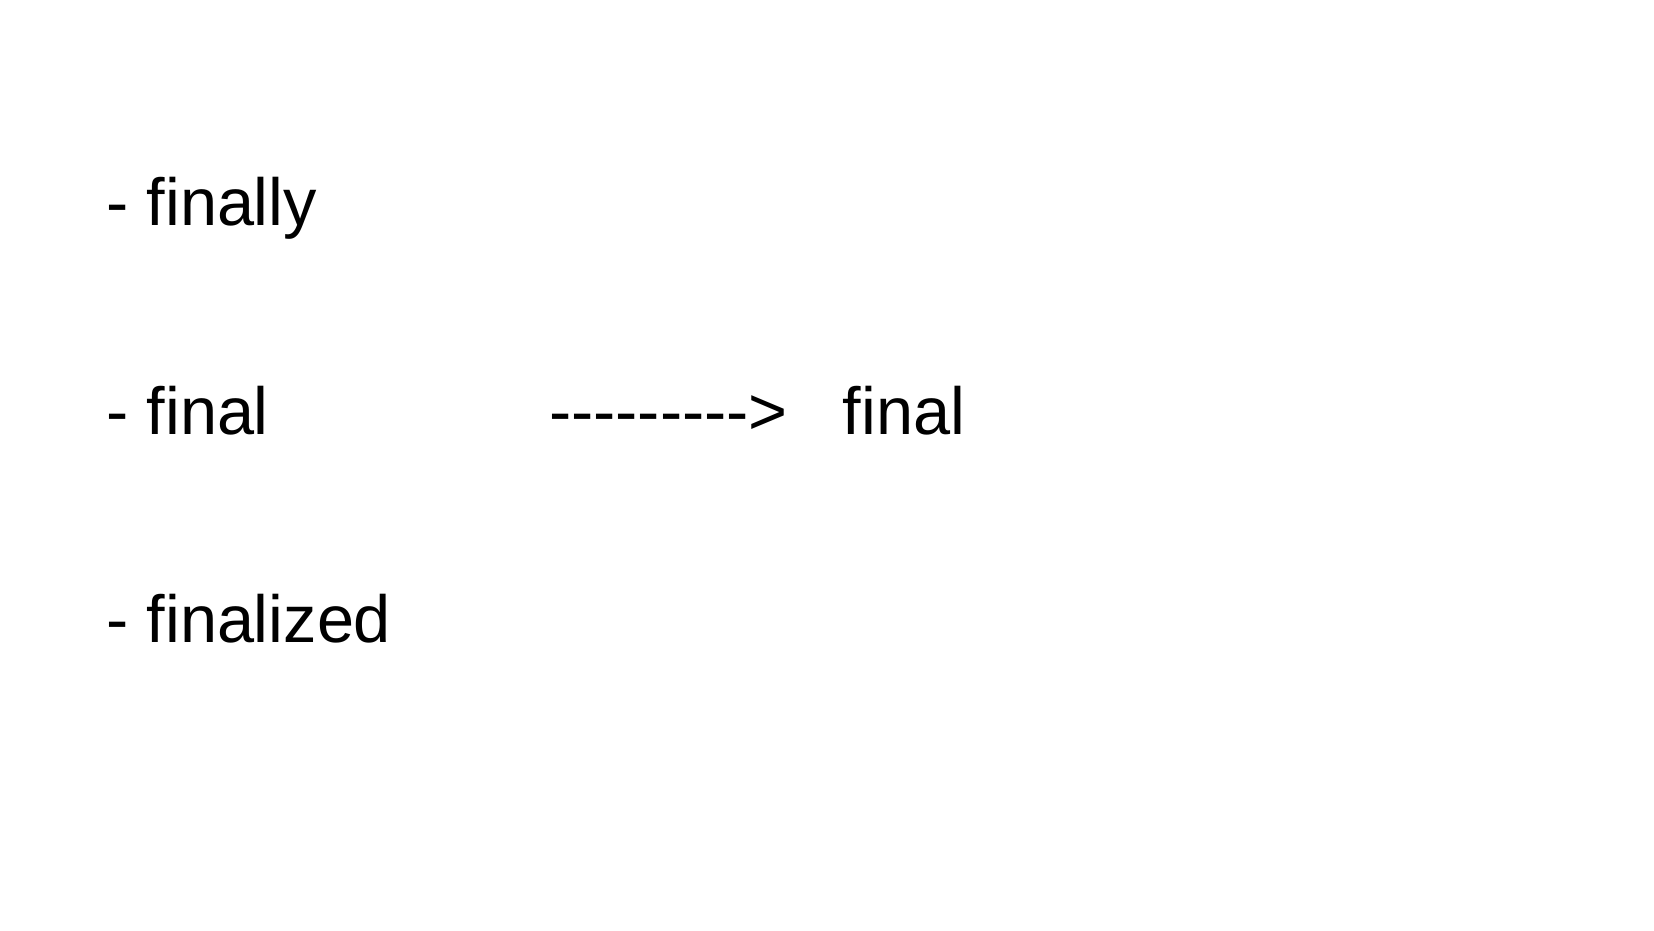

# - finally
- final				---------> final
- finalized